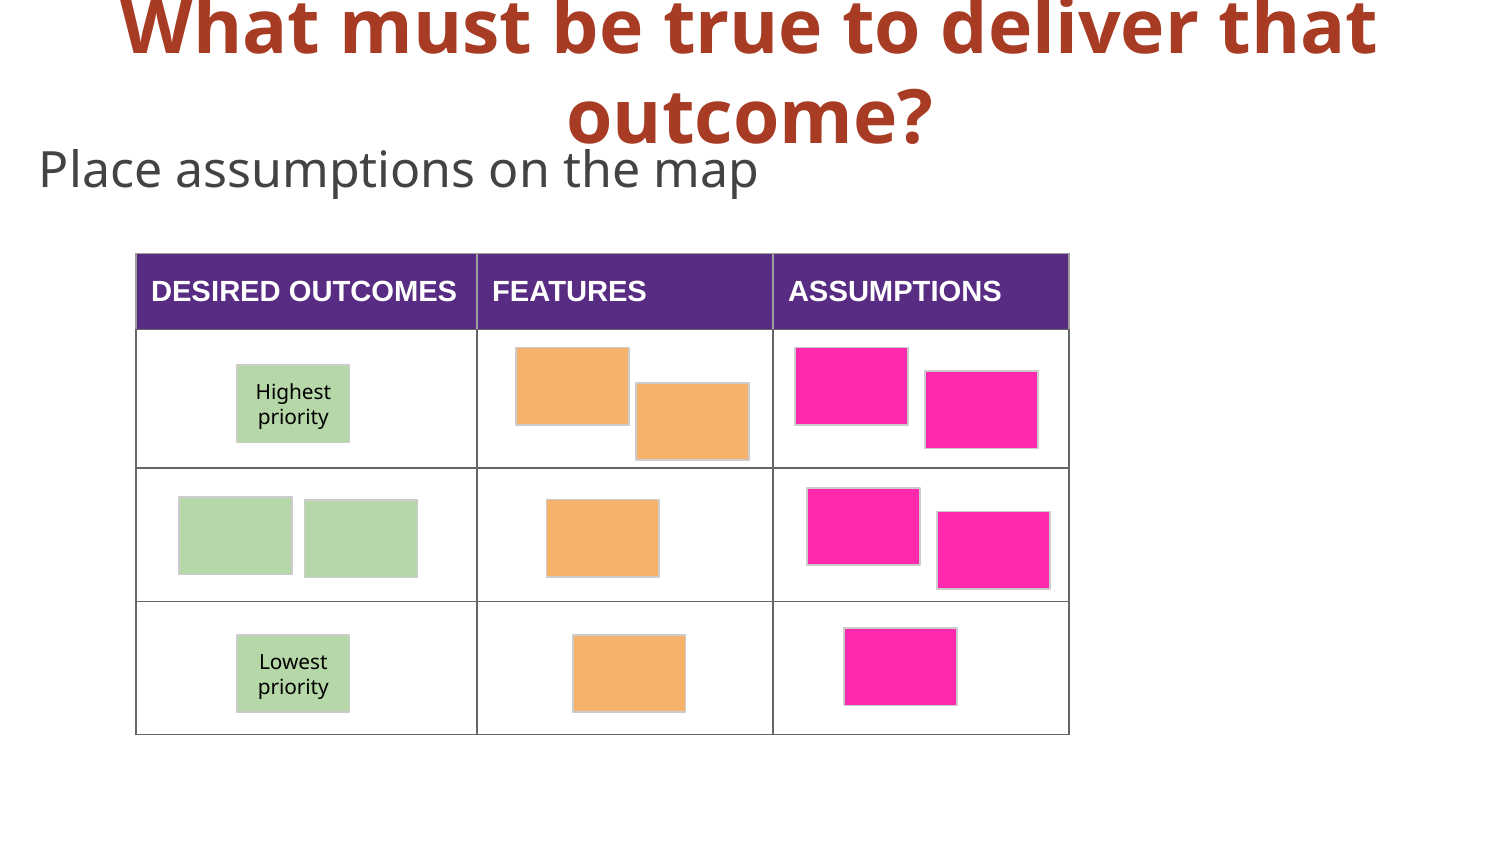

What must be true to deliver that outcome?
Place assumptions on the map
| DESIRED OUTCOMES | FEATURES | ASSUMPTIONS |
| --- | --- | --- |
| | | |
| | | |
| | | |
Highest priority
Lowest priority